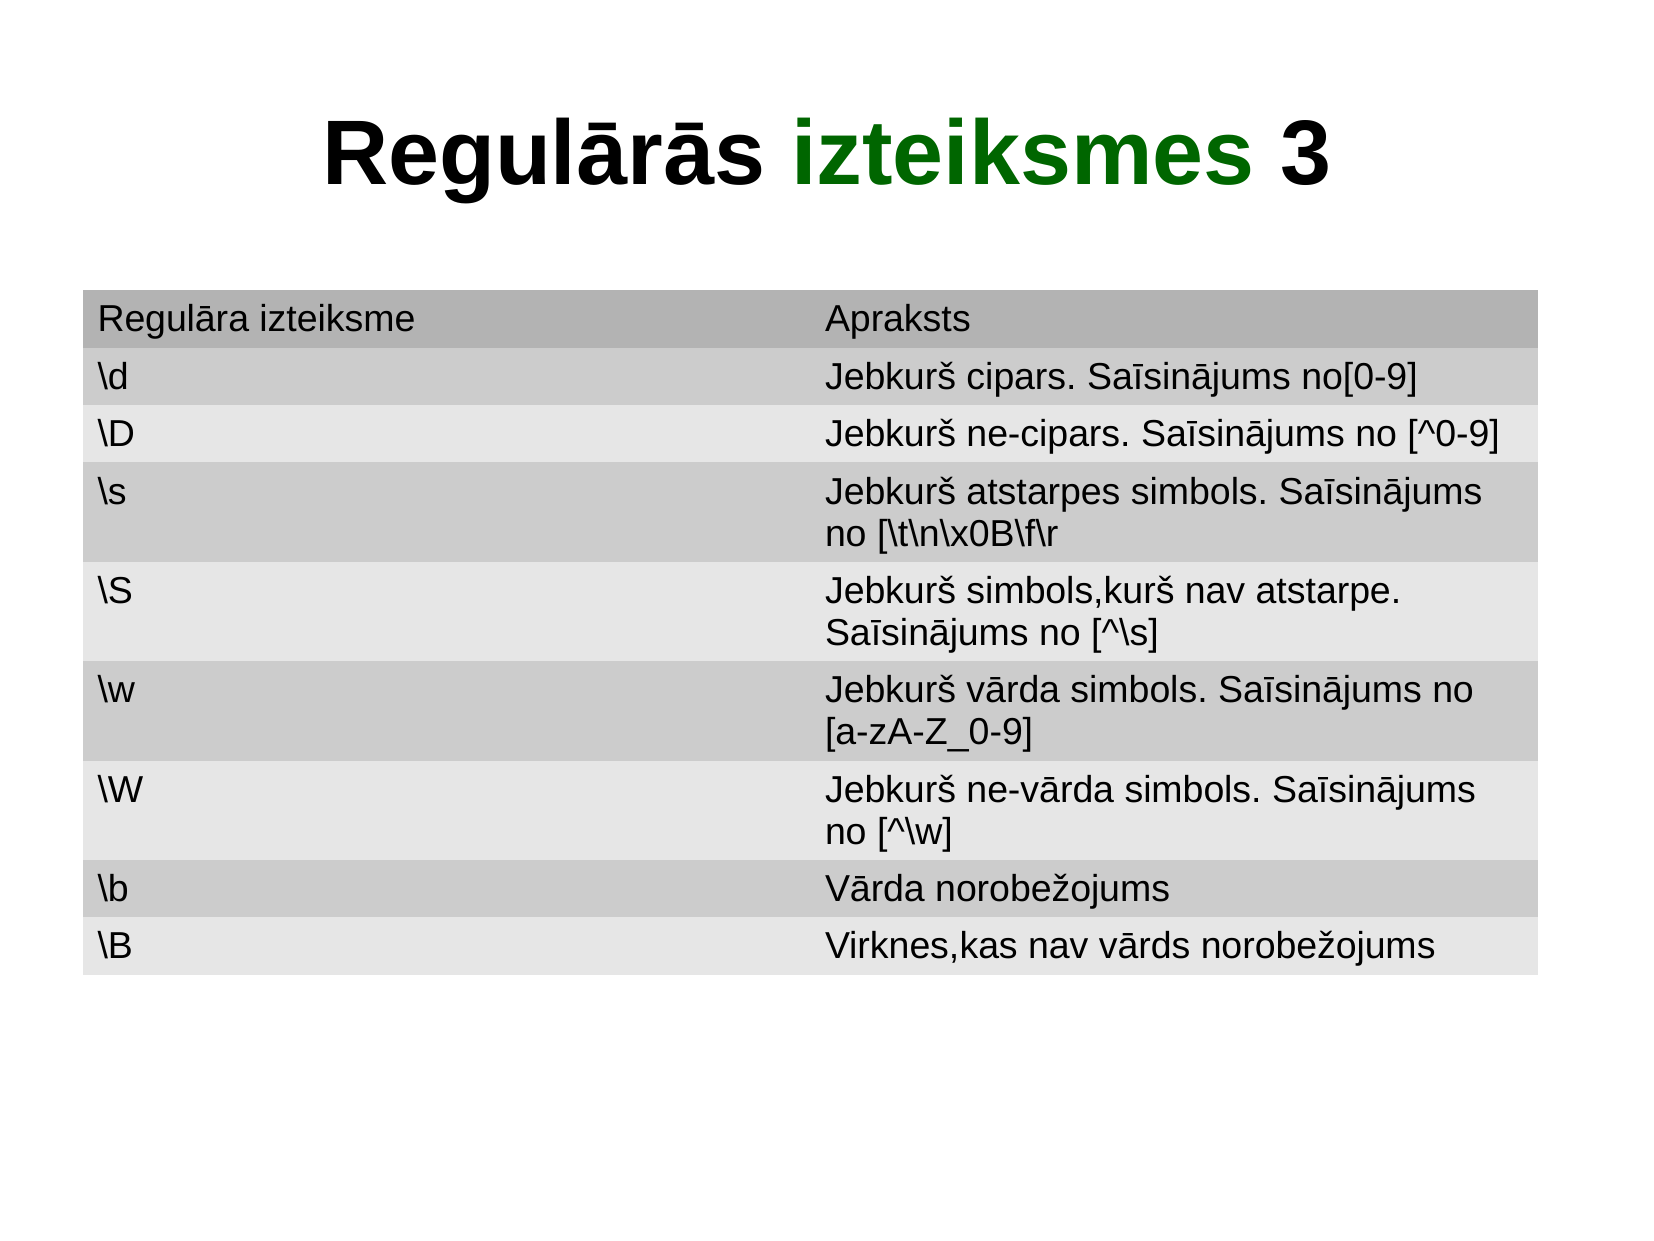

# Regulārās izteiksmes 3
| Regulāra izteiksme | Apraksts |
| --- | --- |
| \d | Jebkurš cipars. Saīsinājums no[0-9] |
| \D | Jebkurš ne-cipars. Saīsinājums no [^0-9] |
| \s | Jebkurš atstarpes simbols. Saīsinājums no [\t\n\x0B\f\r |
| \S | Jebkurš simbols,kurš nav atstarpe. Saīsinājums no [^\s] |
| \w | Jebkurš vārda simbols. Saīsinājums no [a-zA-Z\_0-9] |
| \W | Jebkurš ne-vārda simbols. Saīsinājums no [^\w] |
| \b | Vārda norobežojums |
| \B | Virknes,kas nav vārds norobežojums |